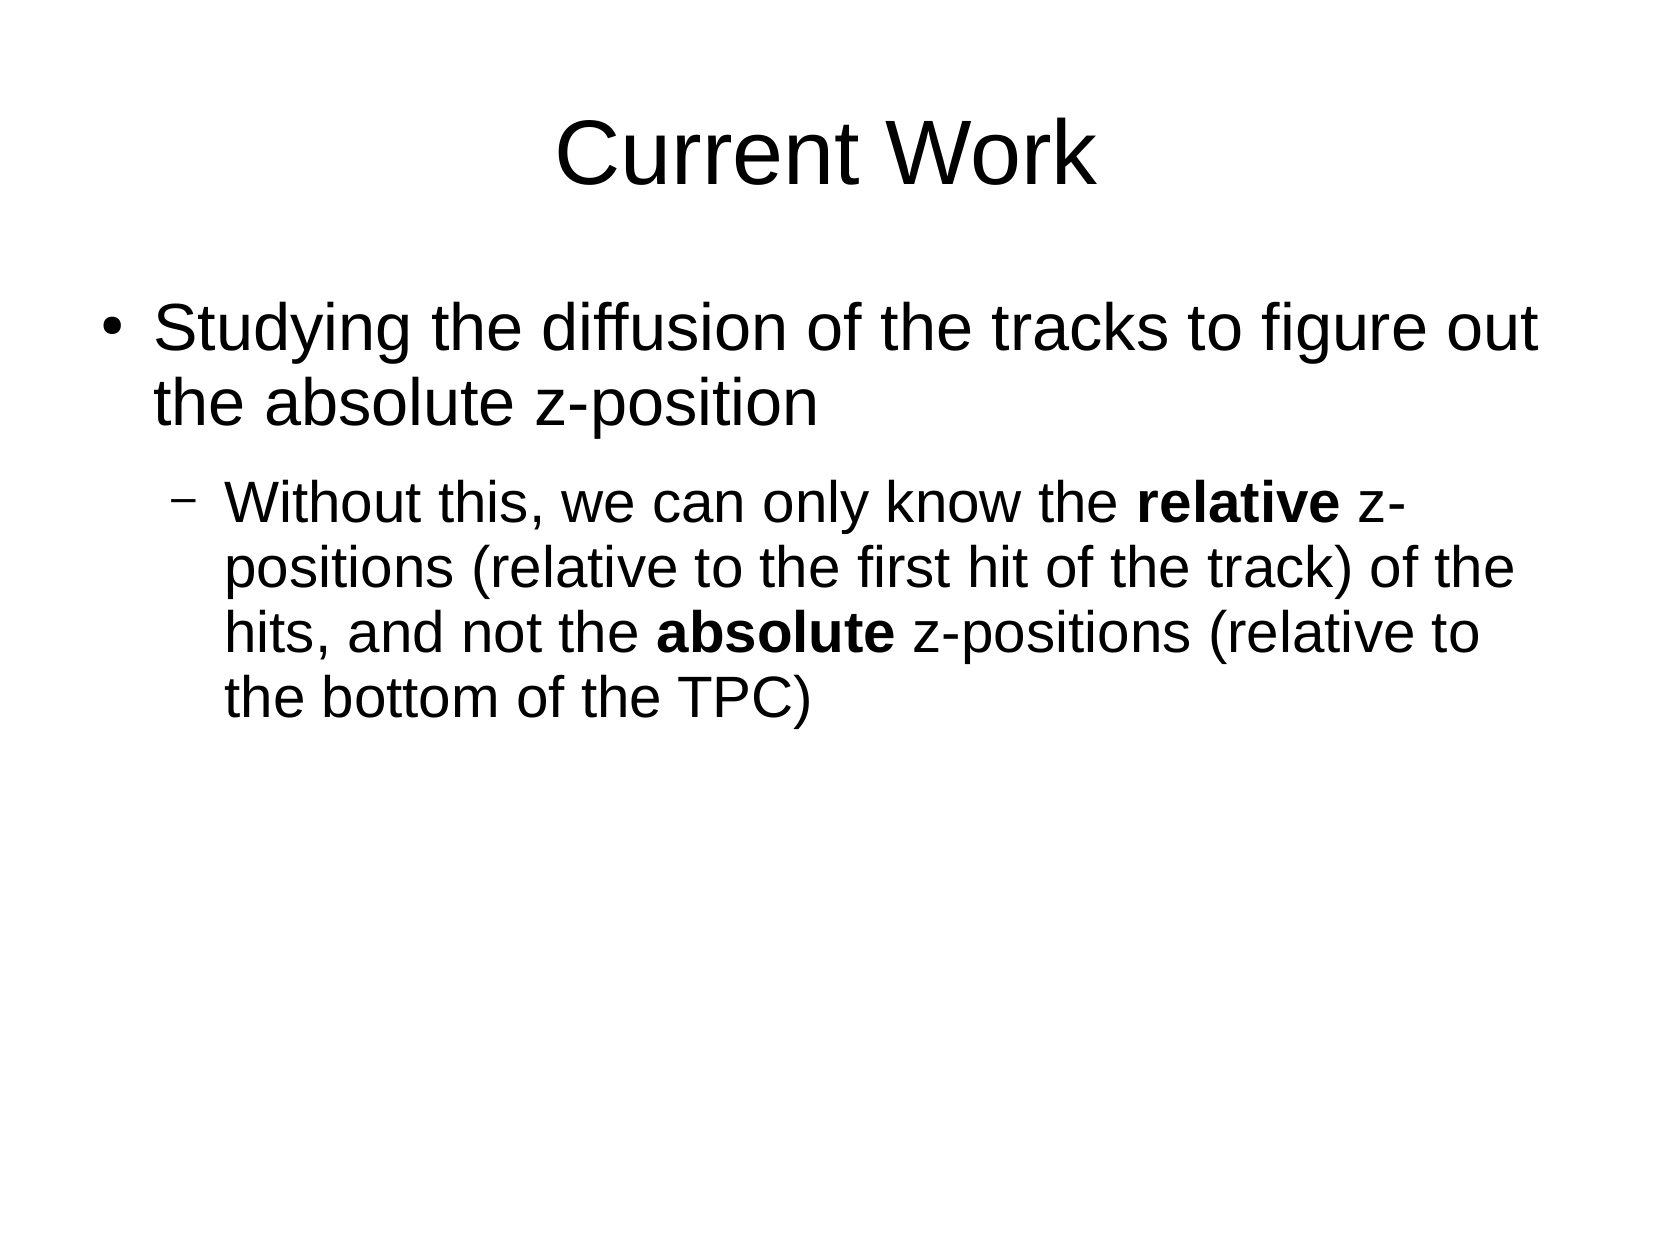

# Current Work
Studying the diffusion of the tracks to figure out the absolute z-position
Without this, we can only know the relative z-positions (relative to the first hit of the track) of the hits, and not the absolute z-positions (relative to the bottom of the TPC)